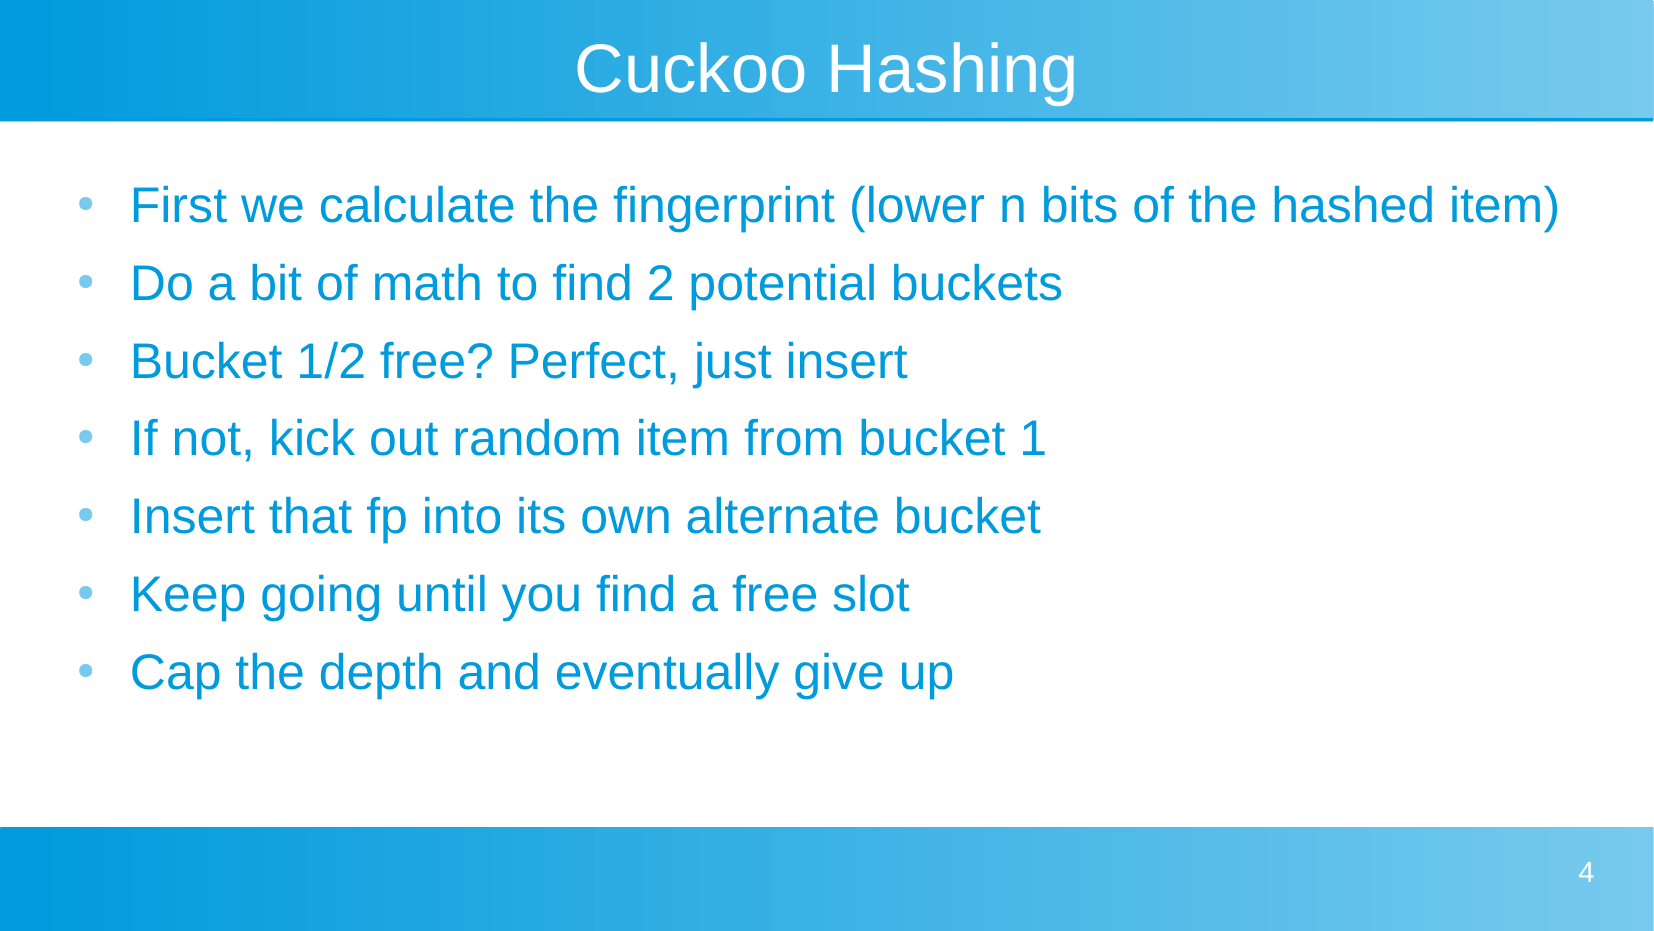

# Cuckoo Hashing
First we calculate the fingerprint (lower n bits of the hashed item)
Do a bit of math to find 2 potential buckets
Bucket 1/2 free? Perfect, just insert
If not, kick out random item from bucket 1
Insert that fp into its own alternate bucket
Keep going until you find a free slot
Cap the depth and eventually give up
4